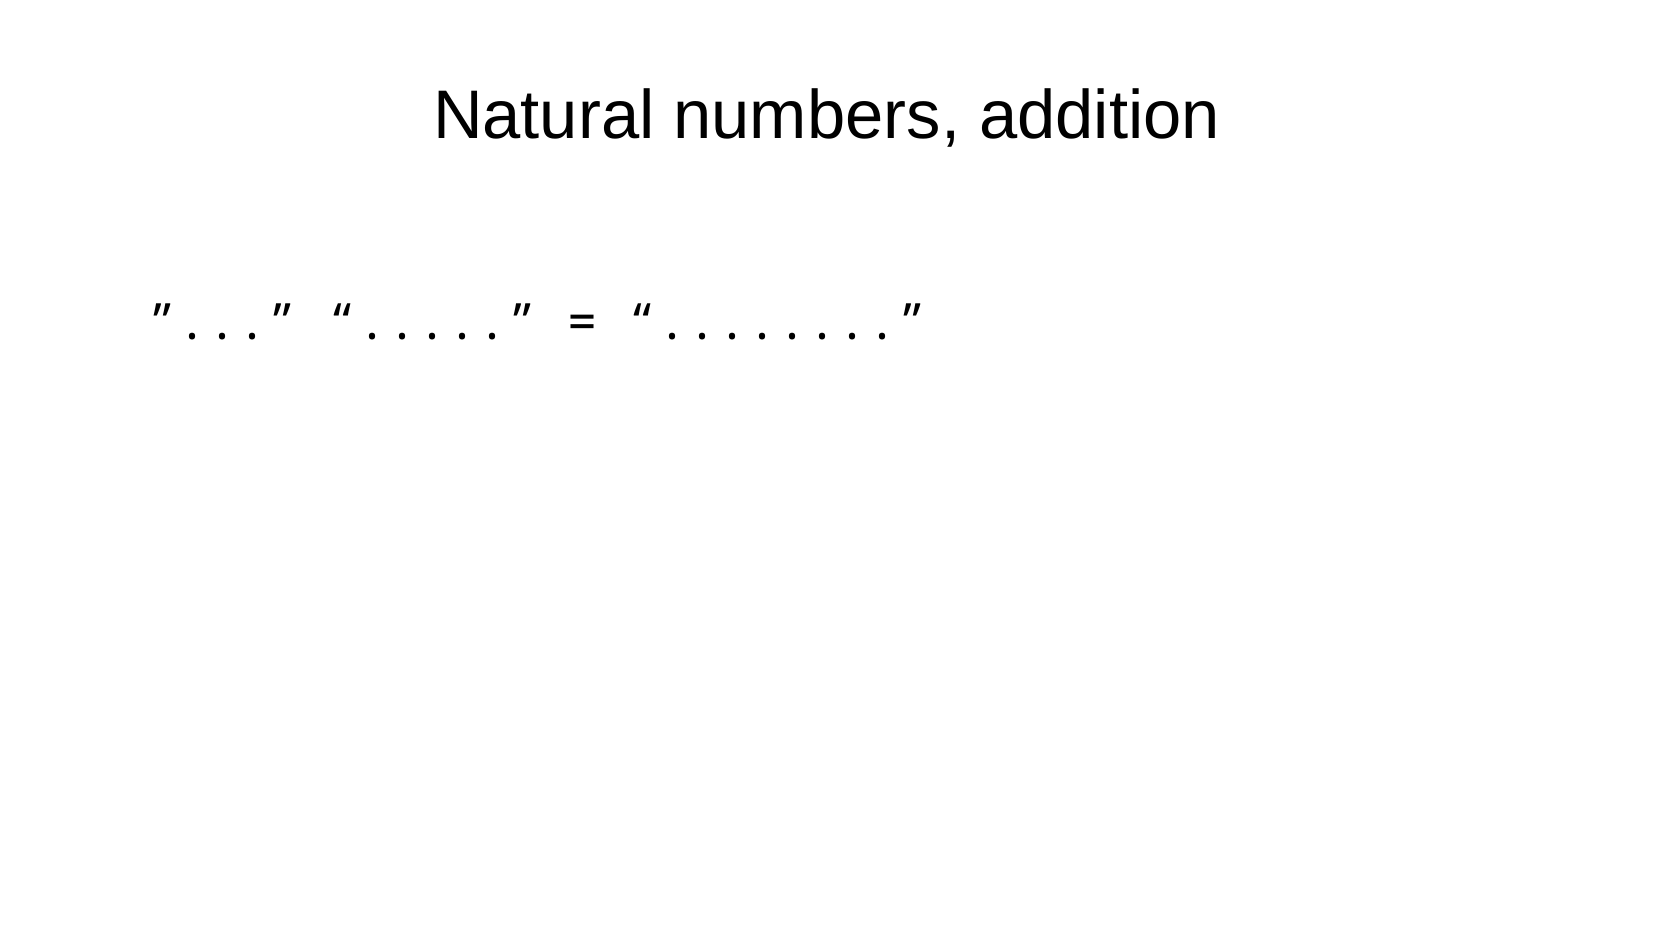

# Natural numbers, addition
”...” “.....” = “........”